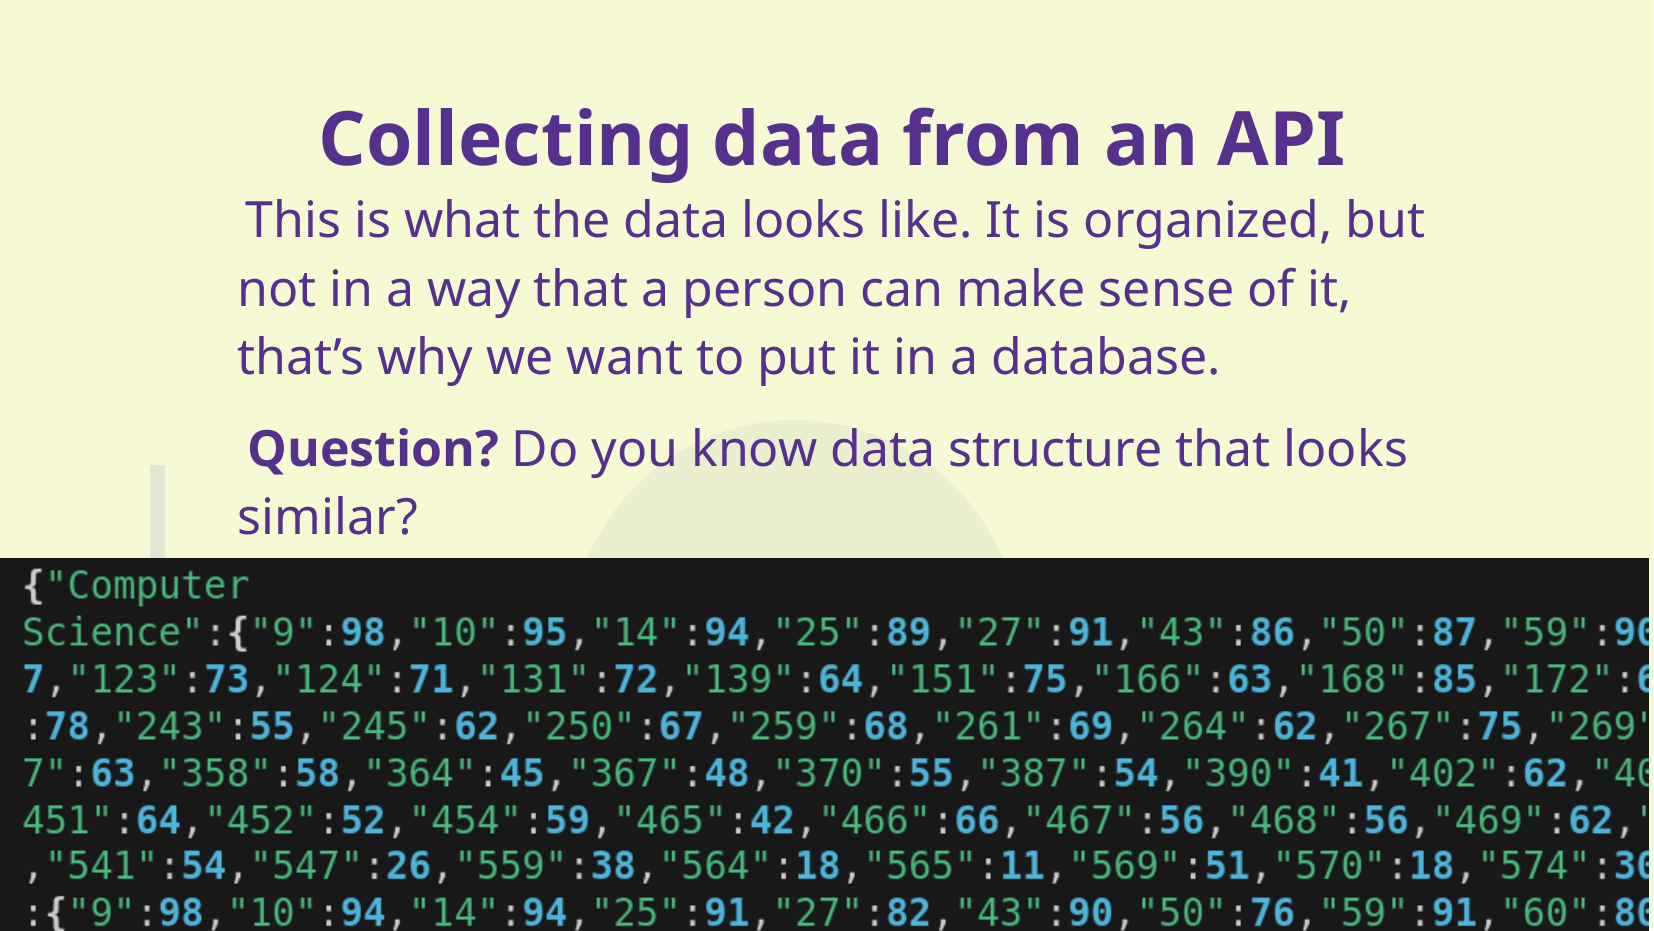

# Collecting data from an API
This is what the data looks like. It is organized, but not in a way that a person can make sense of it, that’s why we want to put it in a database.
Question? Do you know data structure that looks similar?